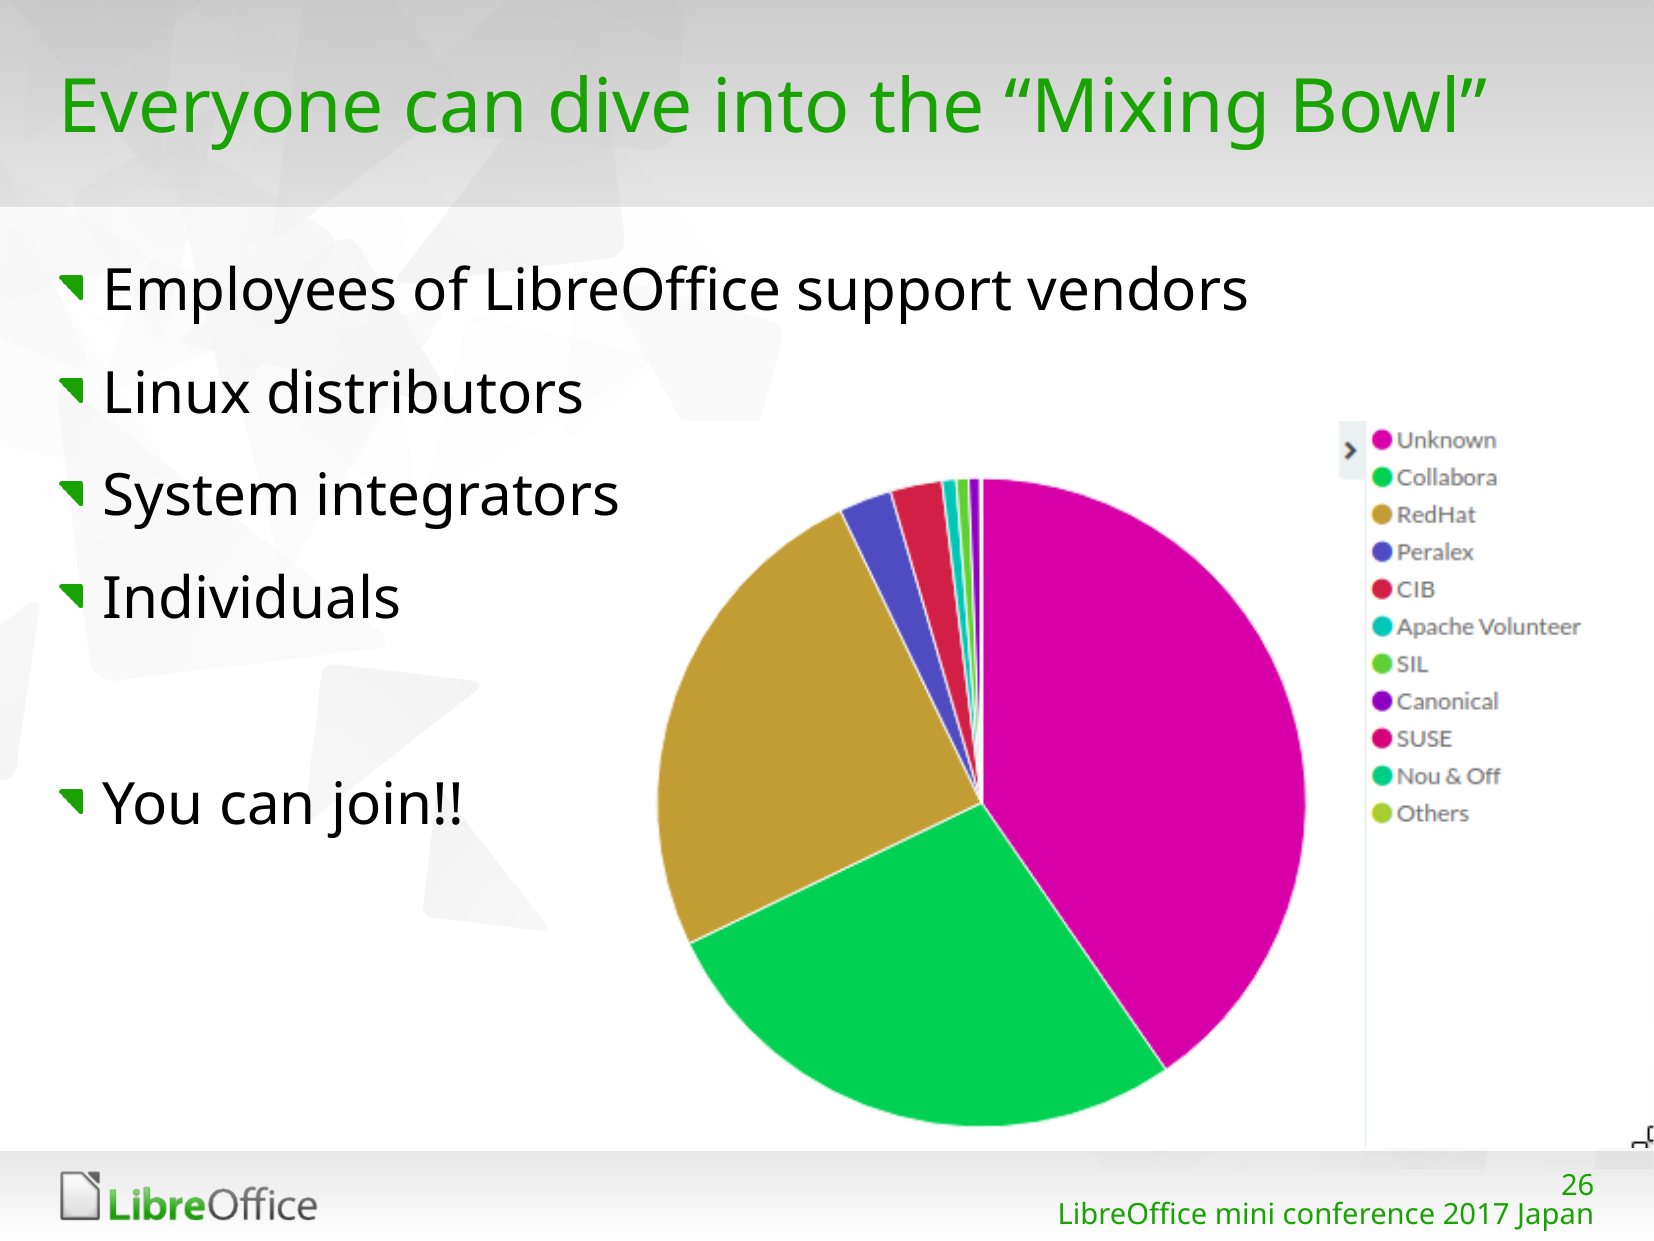

# Everyone can dive into the “Mixing Bowl”
Employees of LibreOffice support vendors
Linux distributors
System integrators
Individuals
You can join!!
26
 LibreOffice mini conference 2017 Japan